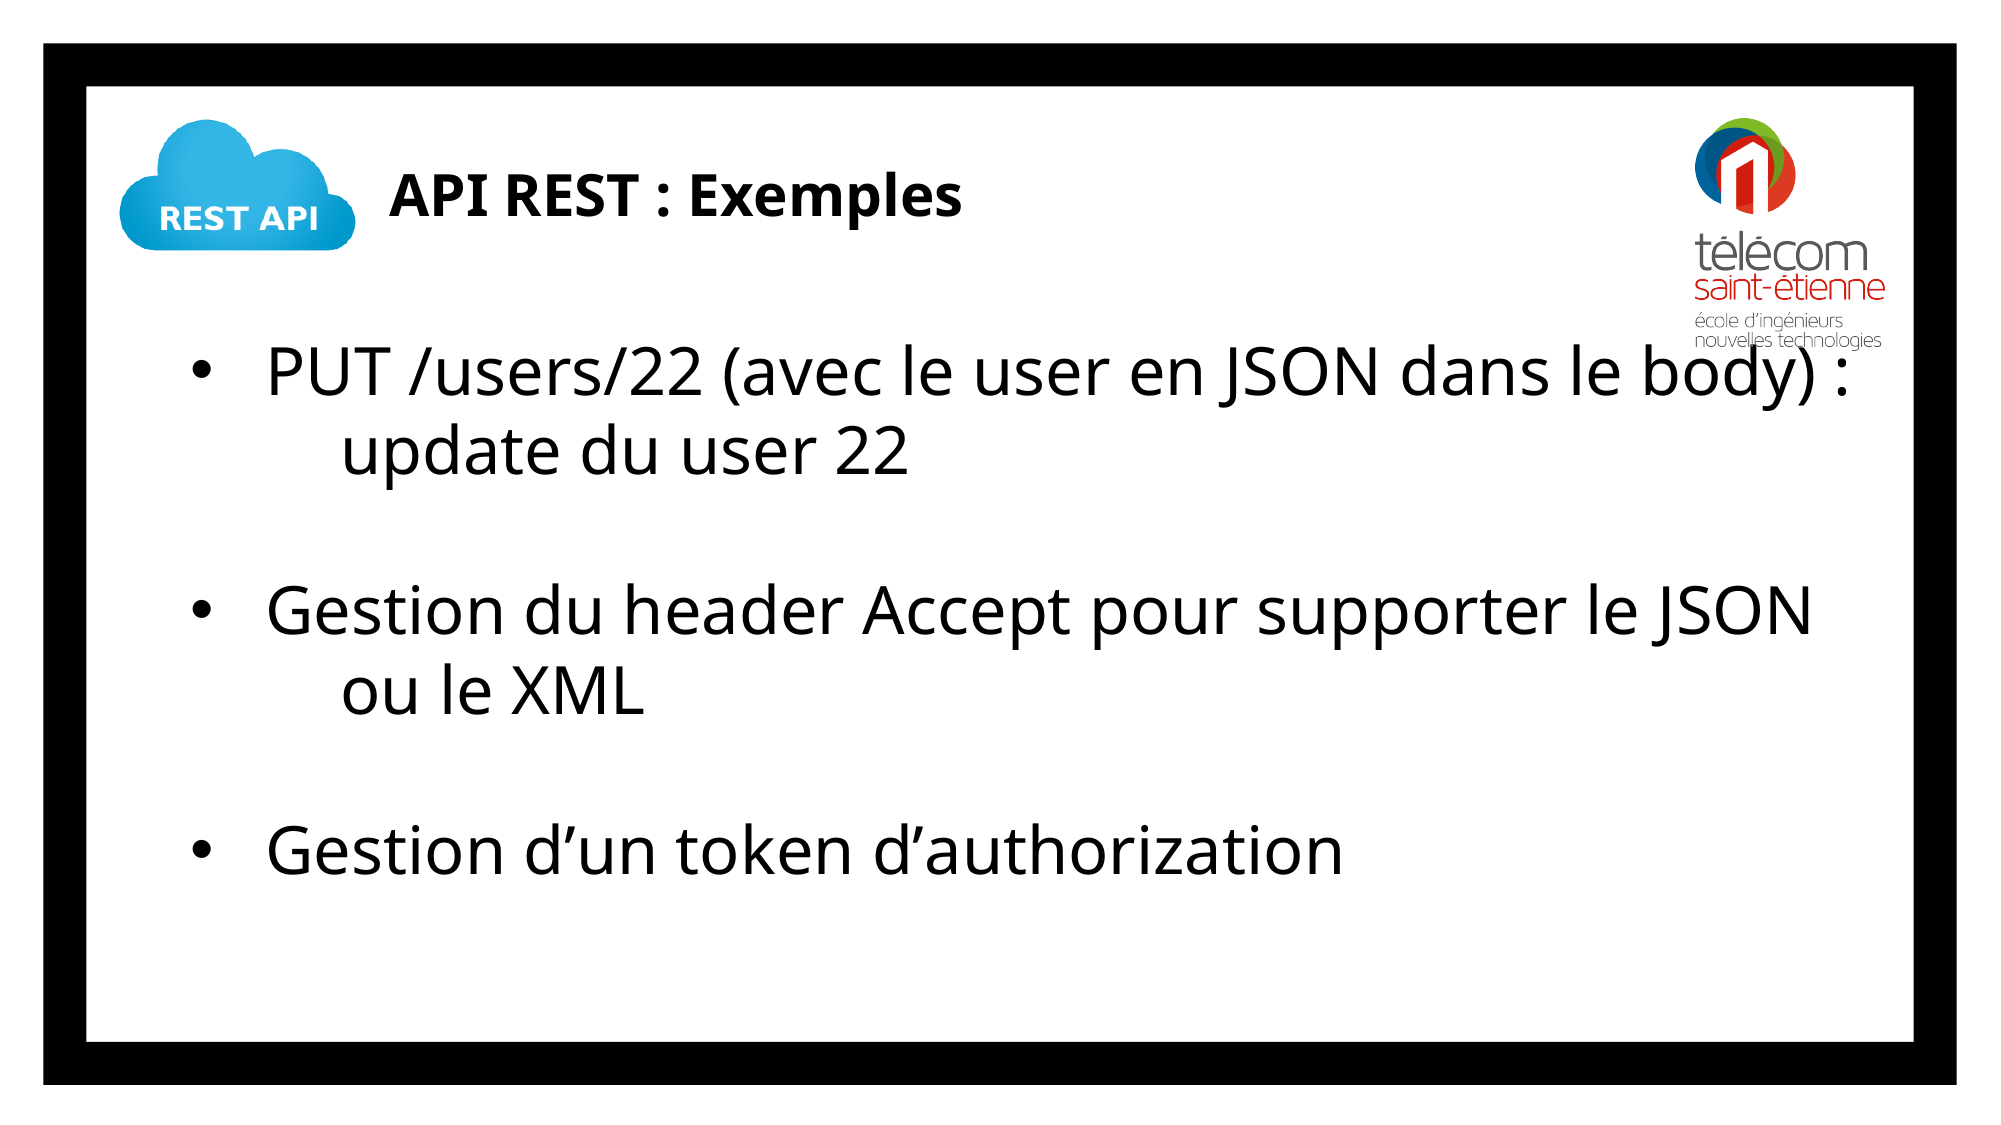

# API REST : Exemples
PUT /users/22 (avec le user en JSON dans le body) : update du user 22
Gestion du header Accept pour supporter le JSON ou le XML
Gestion d’un token d’authorization